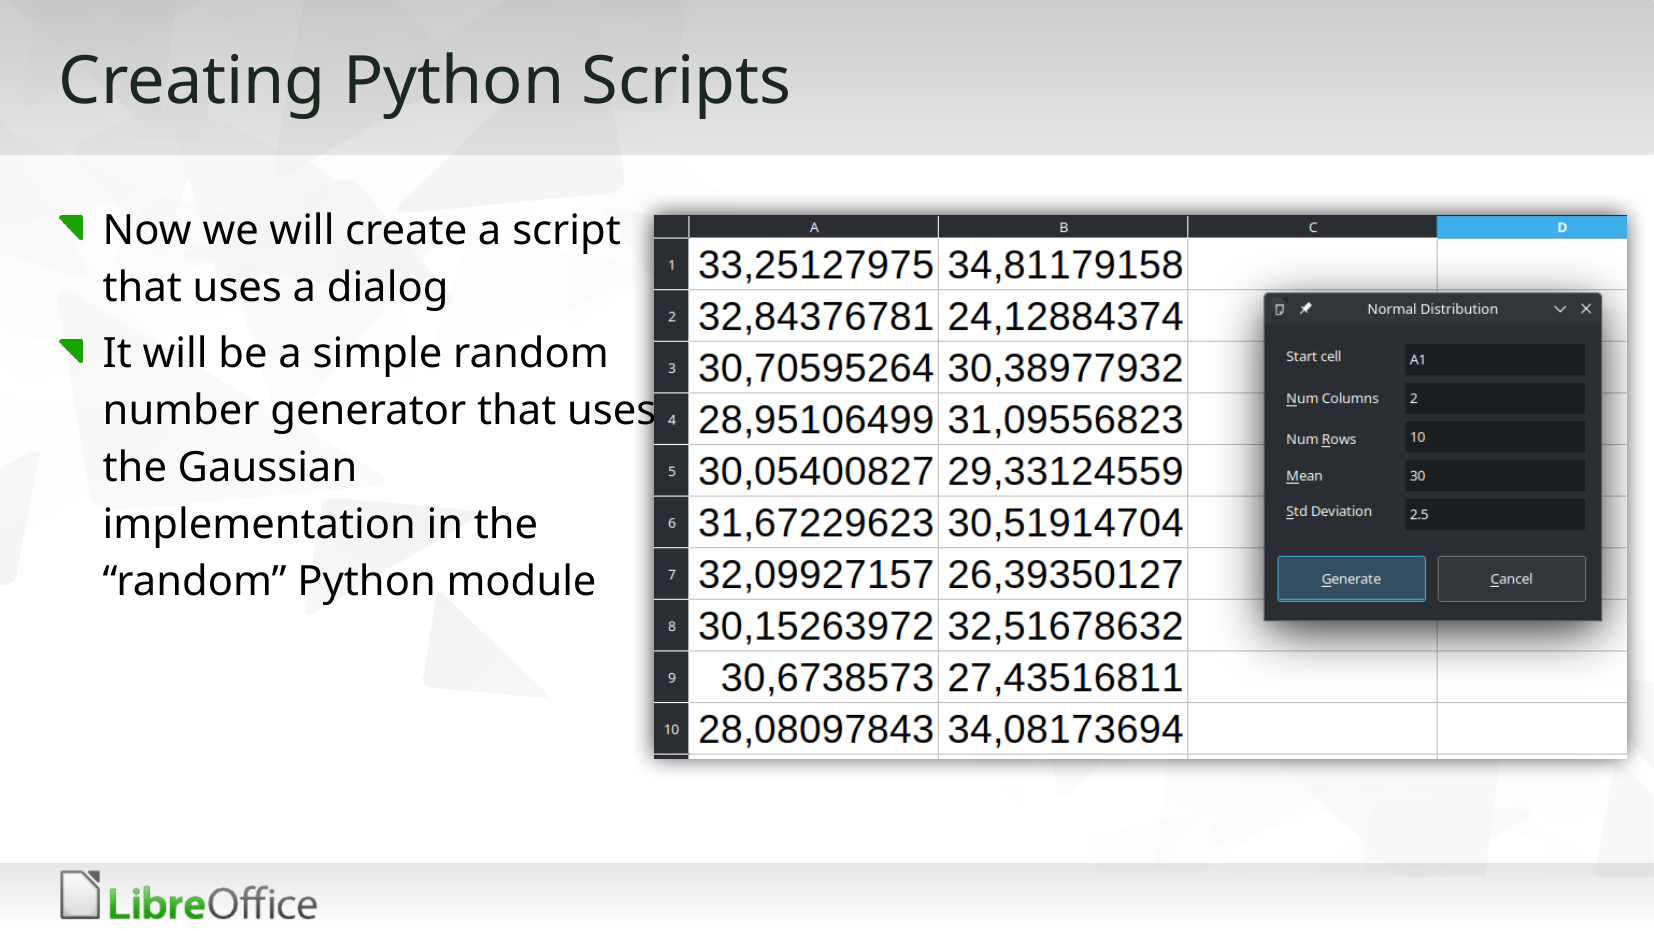

# Creating Python Scripts
Now we will create a script that uses a dialog
It will be a simple random number generator that uses the Gaussian implementation in the “random” Python module